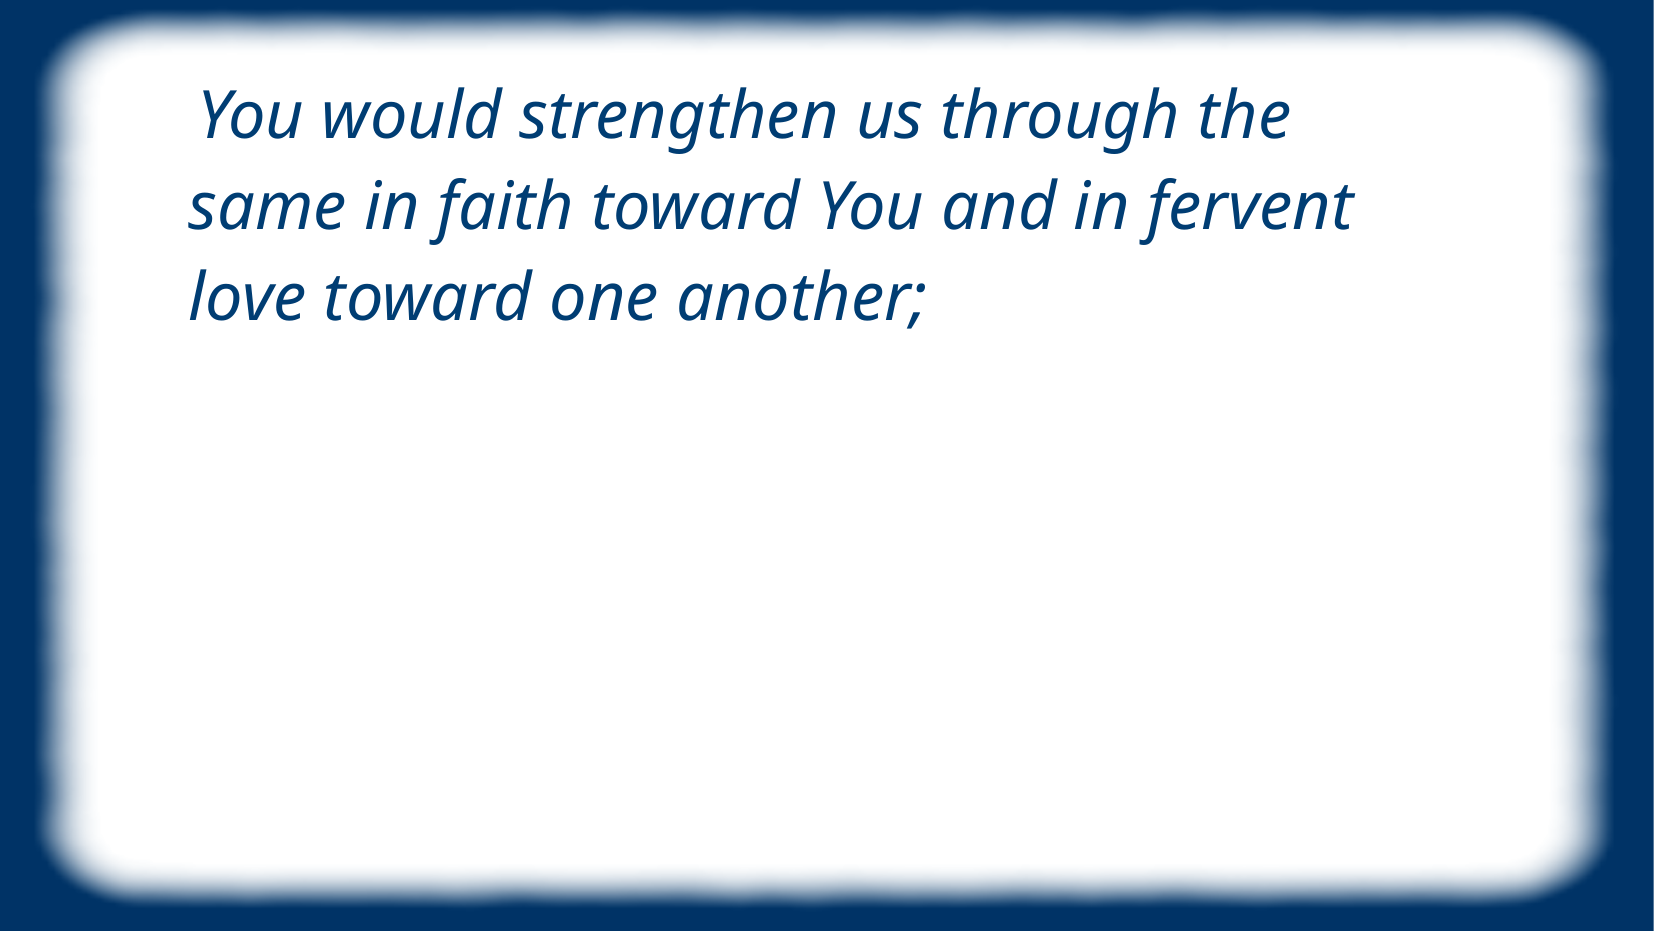

You would strengthen us through the
 same in faith toward You and in fervent
 love toward one another;